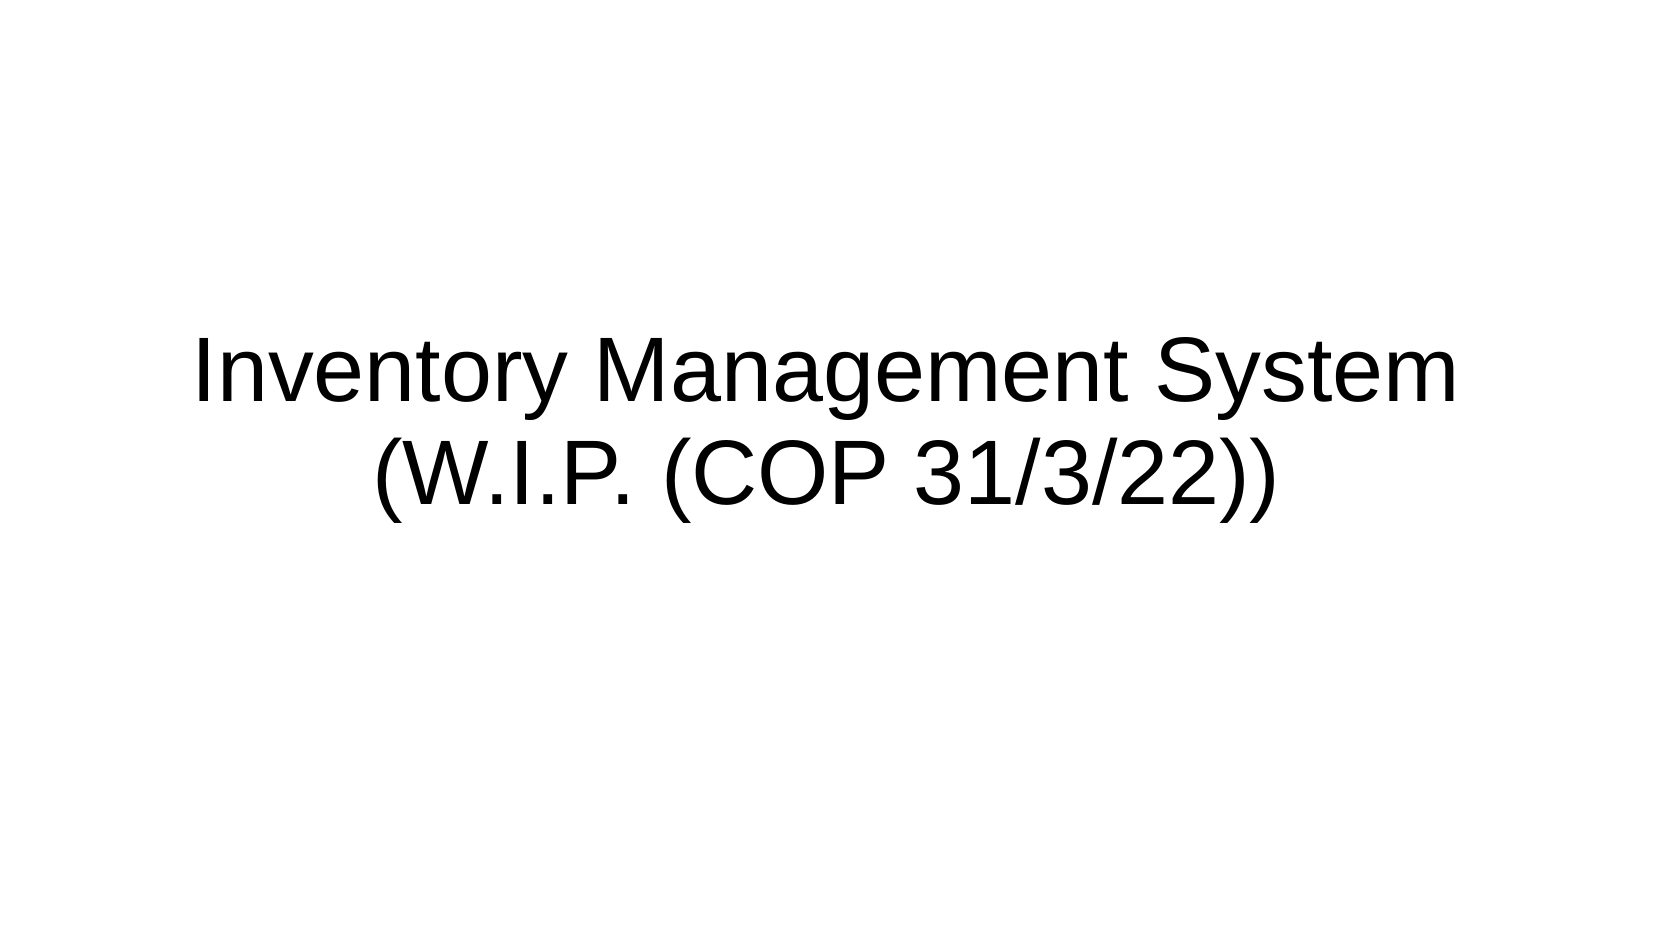

# Inventory Management System (W.I.P. (COP 31/3/22))